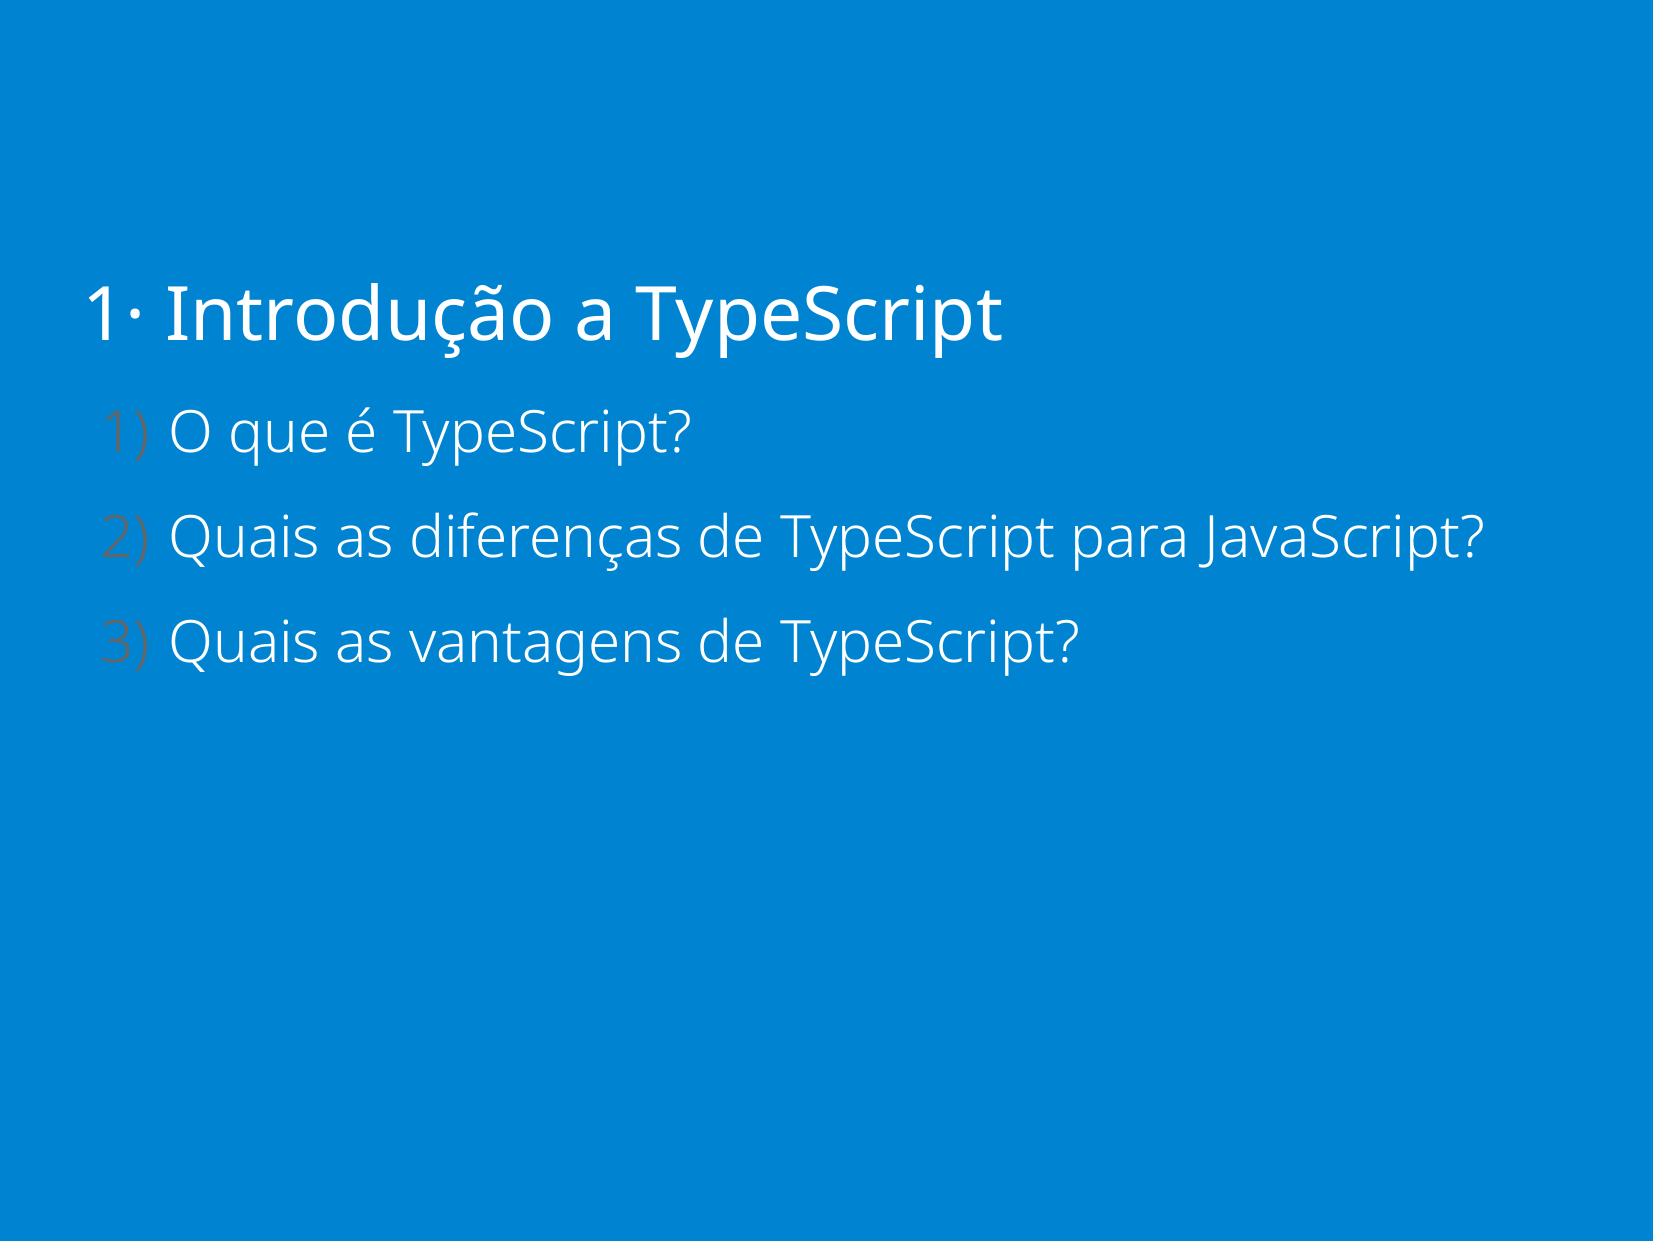

# 1· Introdução a TypeScript
 O que é TypeScript?
 Quais as diferenças de TypeScript para JavaScript?
 Quais as vantagens de TypeScript?